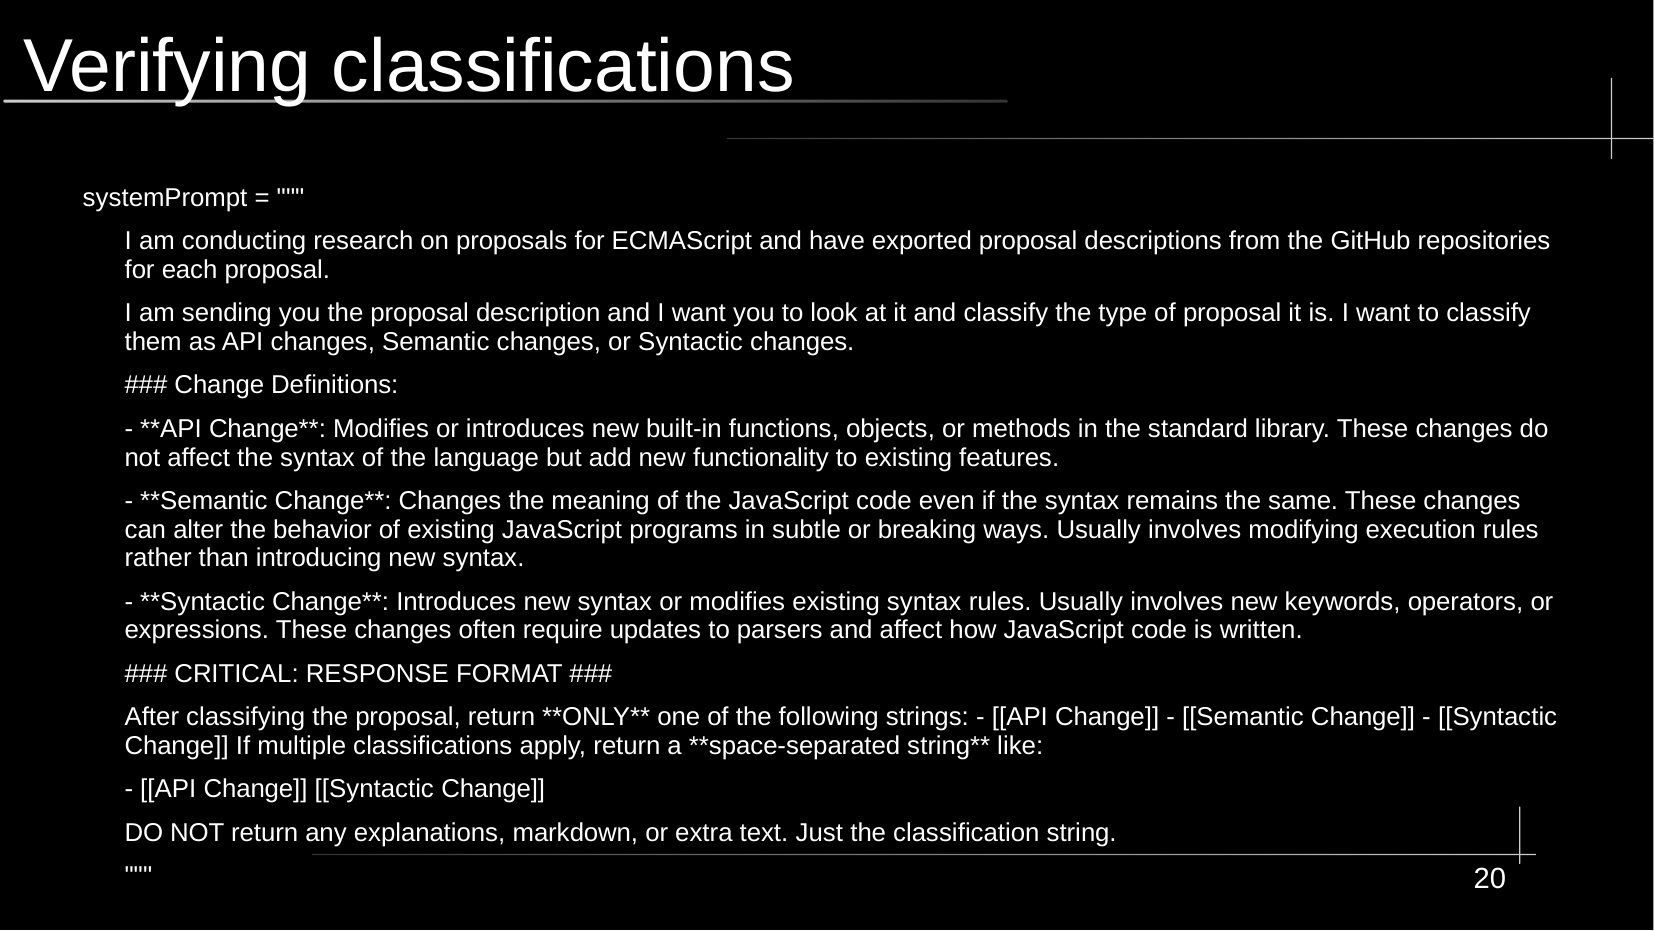

# Verifying classifications
systemPrompt = """
I am conducting research on proposals for ECMAScript and have exported proposal descriptions from the GitHub repositories for each proposal.
I am sending you the proposal description and I want you to look at it and classify the type of proposal it is. I want to classify them as API changes, Semantic changes, or Syntactic changes.
### Change Definitions:
- **API Change**: Modifies or introduces new built-in functions, objects, or methods in the standard library. These changes do not affect the syntax of the language but add new functionality to existing features.
- **Semantic Change**: Changes the meaning of the JavaScript code even if the syntax remains the same. These changes can alter the behavior of existing JavaScript programs in subtle or breaking ways. Usually involves modifying execution rules rather than introducing new syntax.
- **Syntactic Change**: Introduces new syntax or modifies existing syntax rules. Usually involves new keywords, operators, or expressions. These changes often require updates to parsers and affect how JavaScript code is written.
### CRITICAL: RESPONSE FORMAT ###
After classifying the proposal, return **ONLY** one of the following strings: - [[API Change]] - [[Semantic Change]] - [[Syntactic Change]] If multiple classifications apply, return a **space-separated string** like:
- [[API Change]] [[Syntactic Change]]
DO NOT return any explanations, markdown, or extra text. Just the classification string.
"""
20